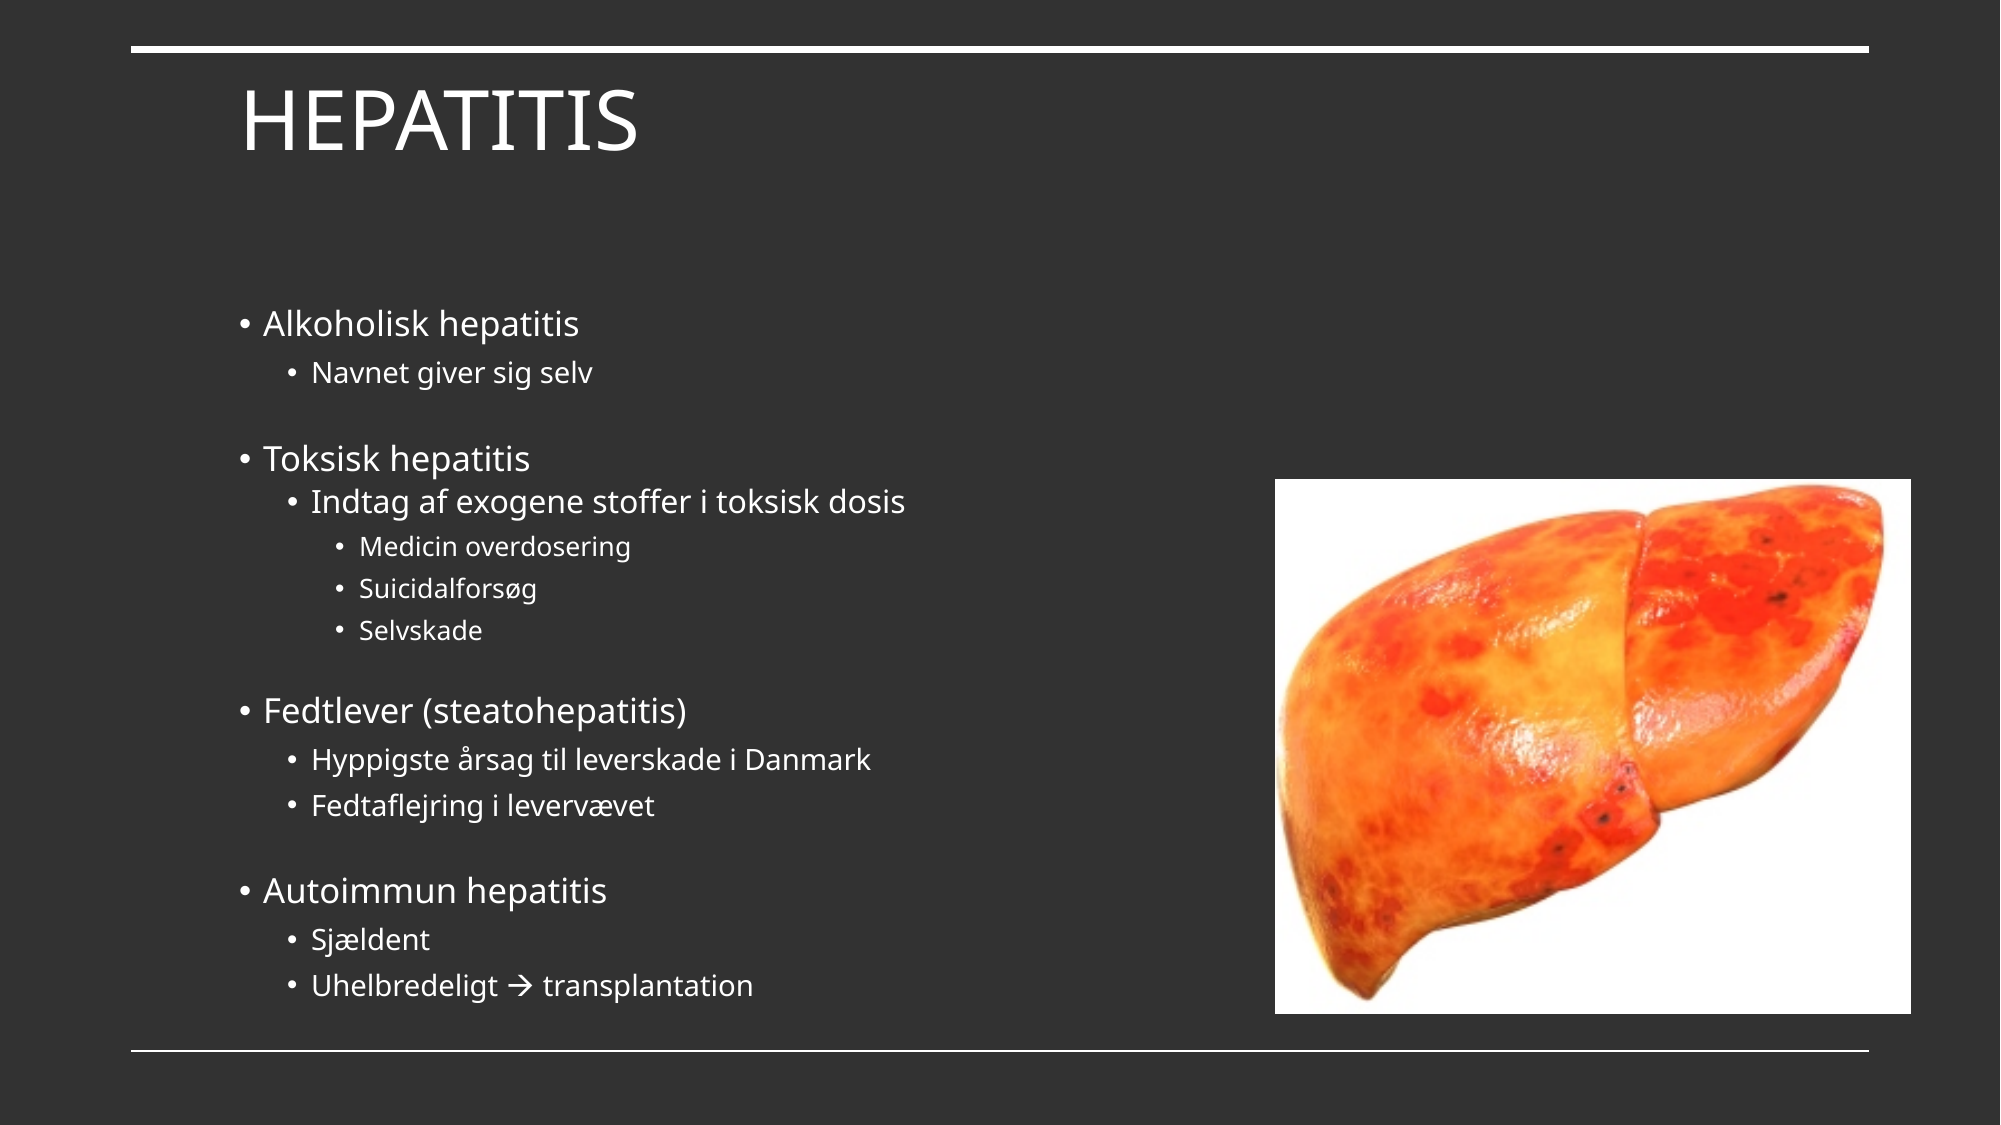

# Hepatitis
Alkoholisk hepatitis
Navnet giver sig selv
Toksisk hepatitis
Indtag af exogene stoffer i toksisk dosis
Medicin overdosering
Suicidalforsøg
Selvskade
Fedtlever (steatohepatitis)
Hyppigste årsag til leverskade i Danmark
Fedtaflejring i levervævet
Autoimmun hepatitis
Sjældent
Uhelbredeligt  transplantation